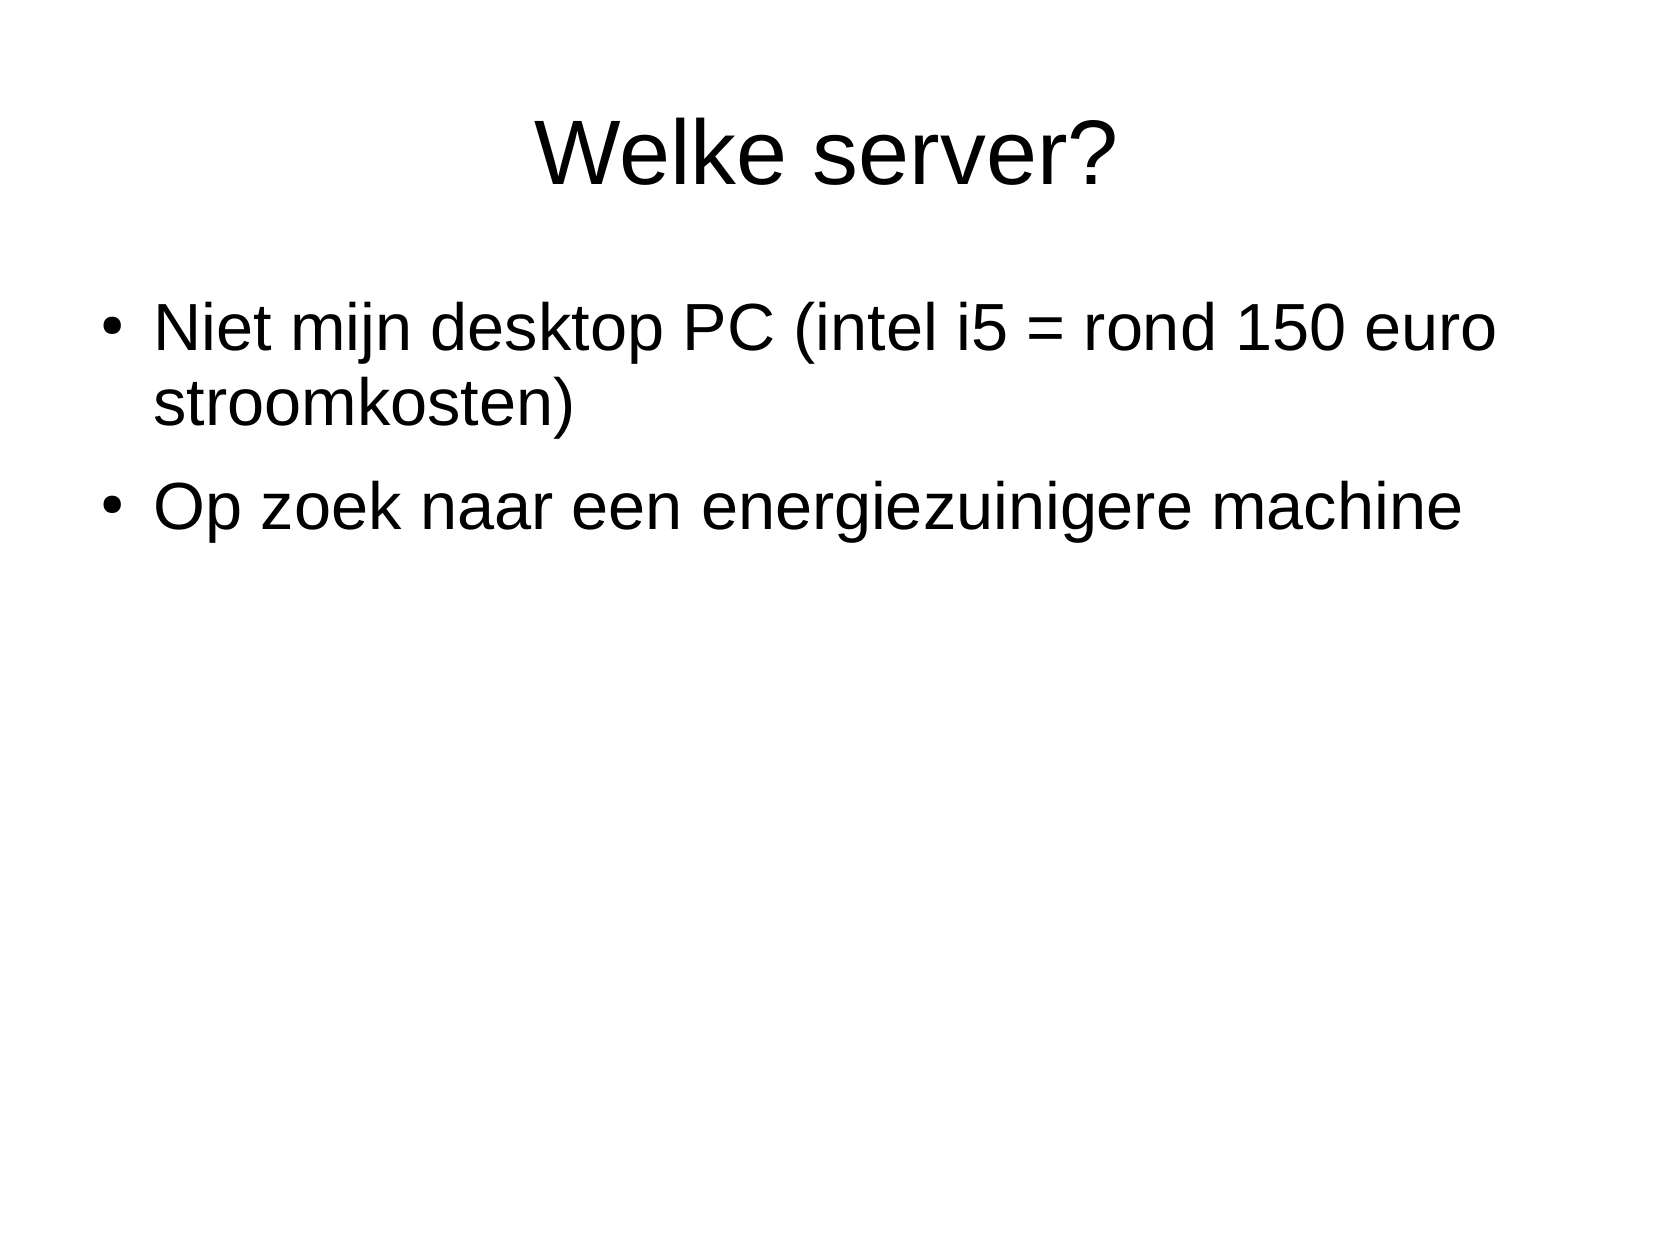

# Welke server?
Niet mijn desktop PC (intel i5 = rond 150 euro stroomkosten)
Op zoek naar een energiezuinigere machine